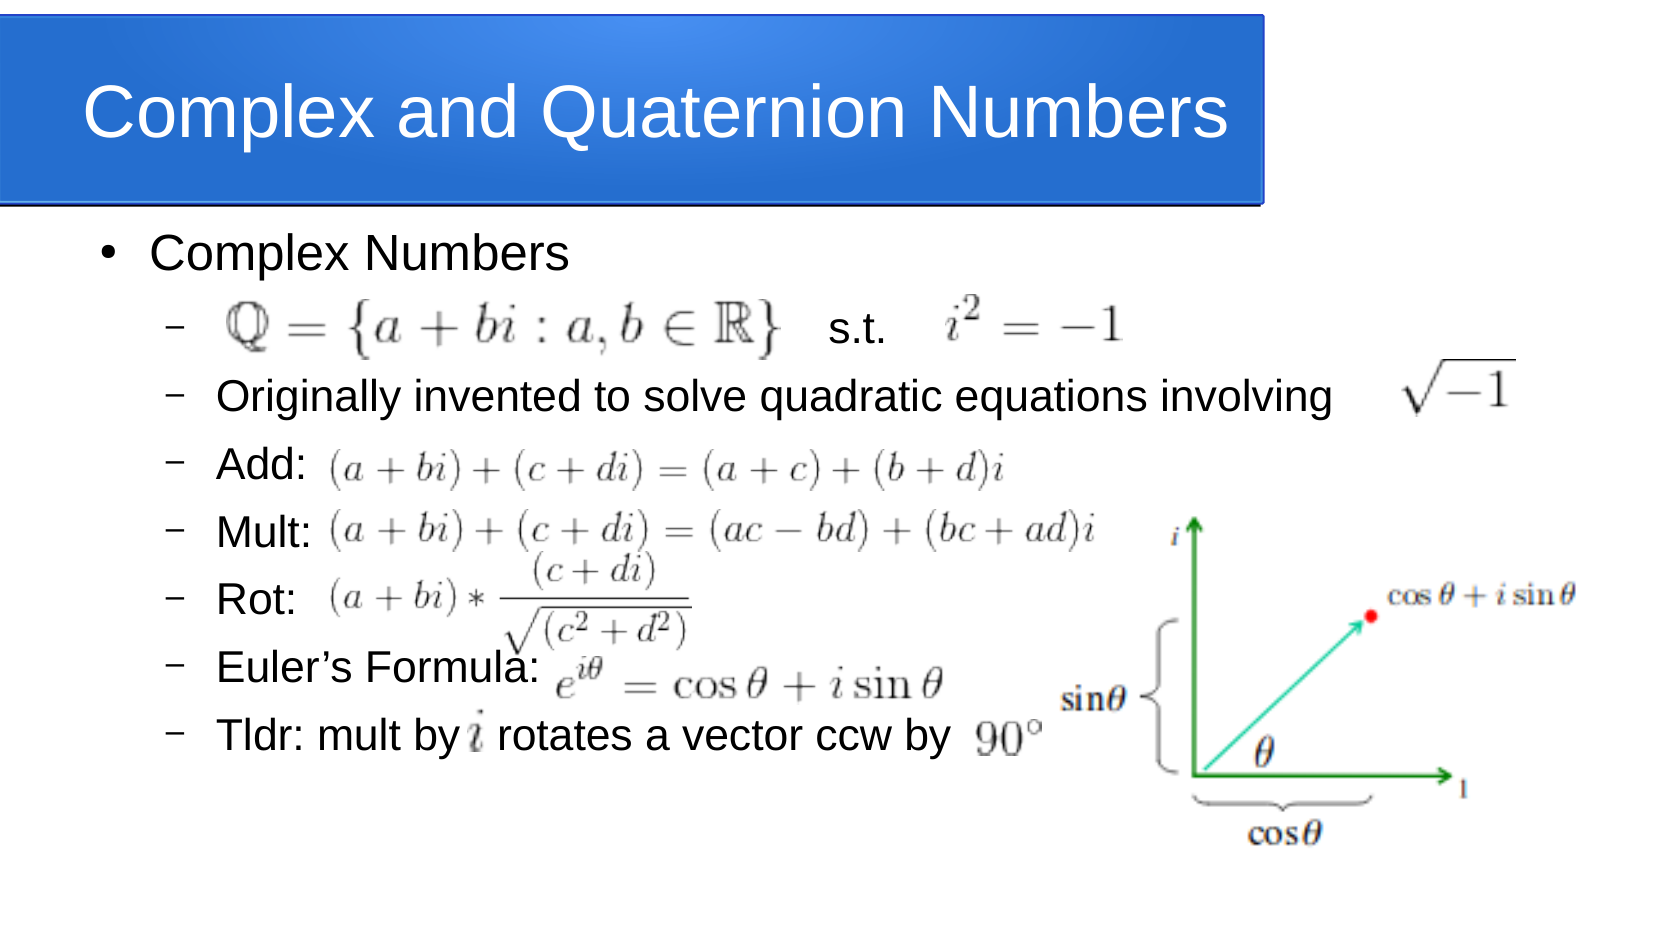

# Complex and Quaternion Numbers
Complex Numbers
 s.t.
Originally invented to solve quadratic equations involving
Add:
Mult:
Rot:
Euler’s Formula:
Tldr: mult by rotates a vector ccw by